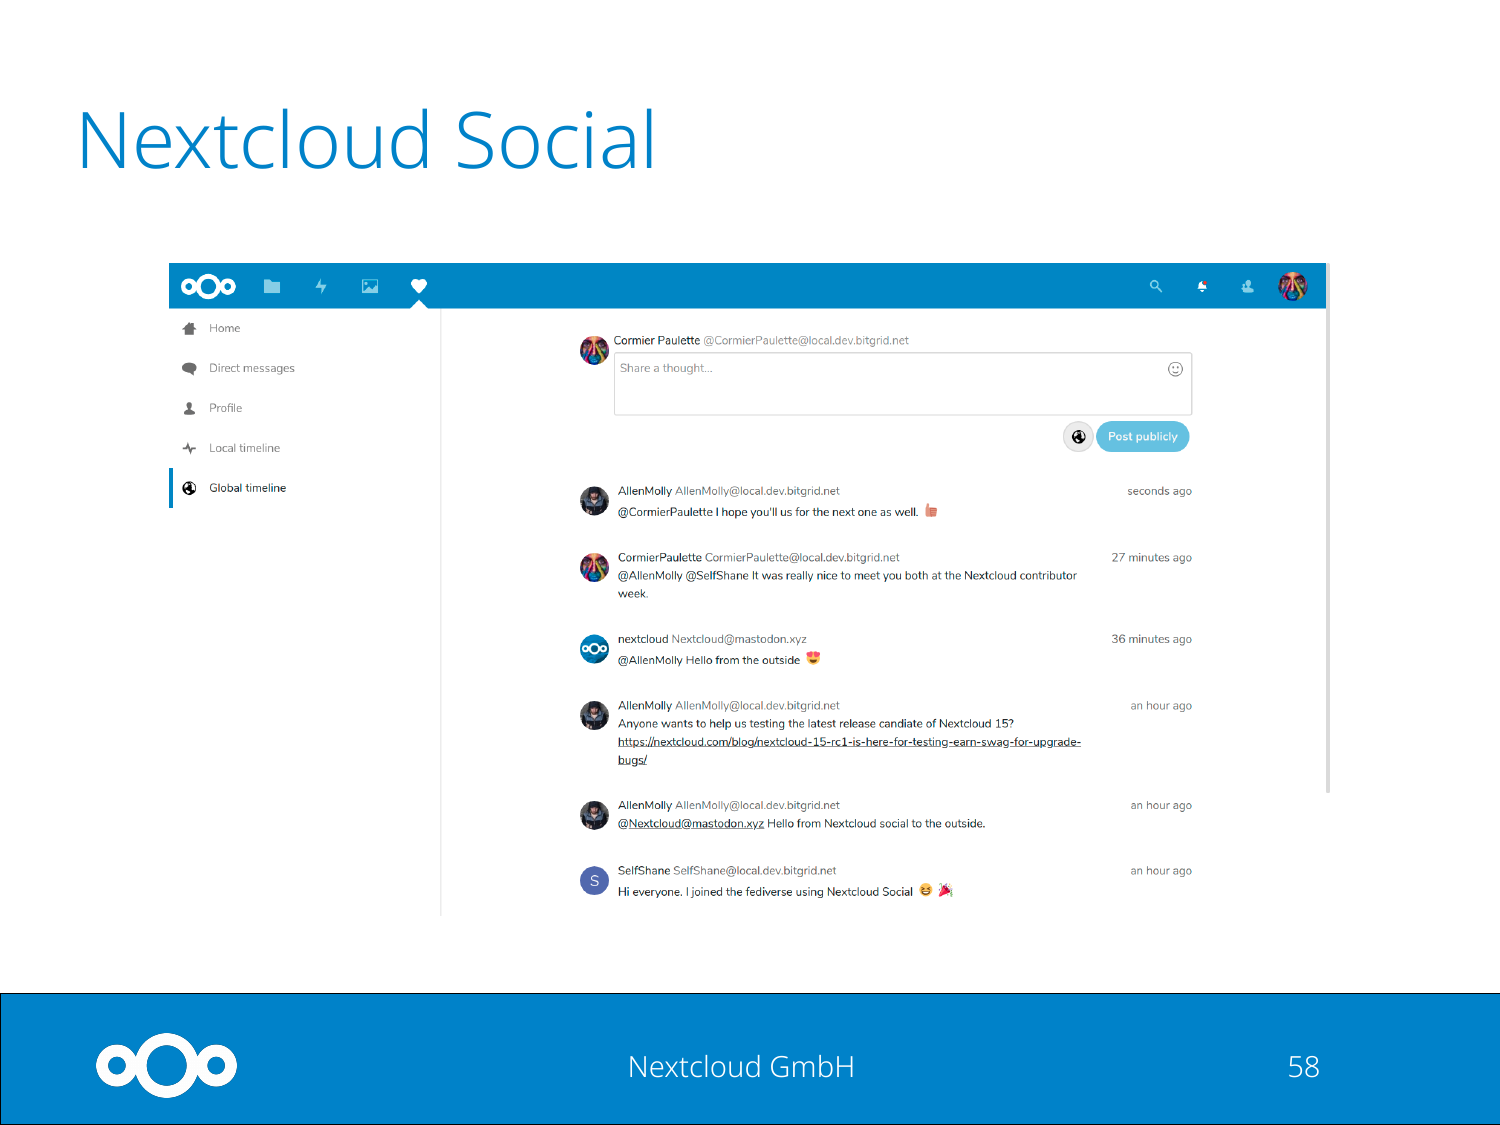

# Nextcloud Social
© struktur AG
58